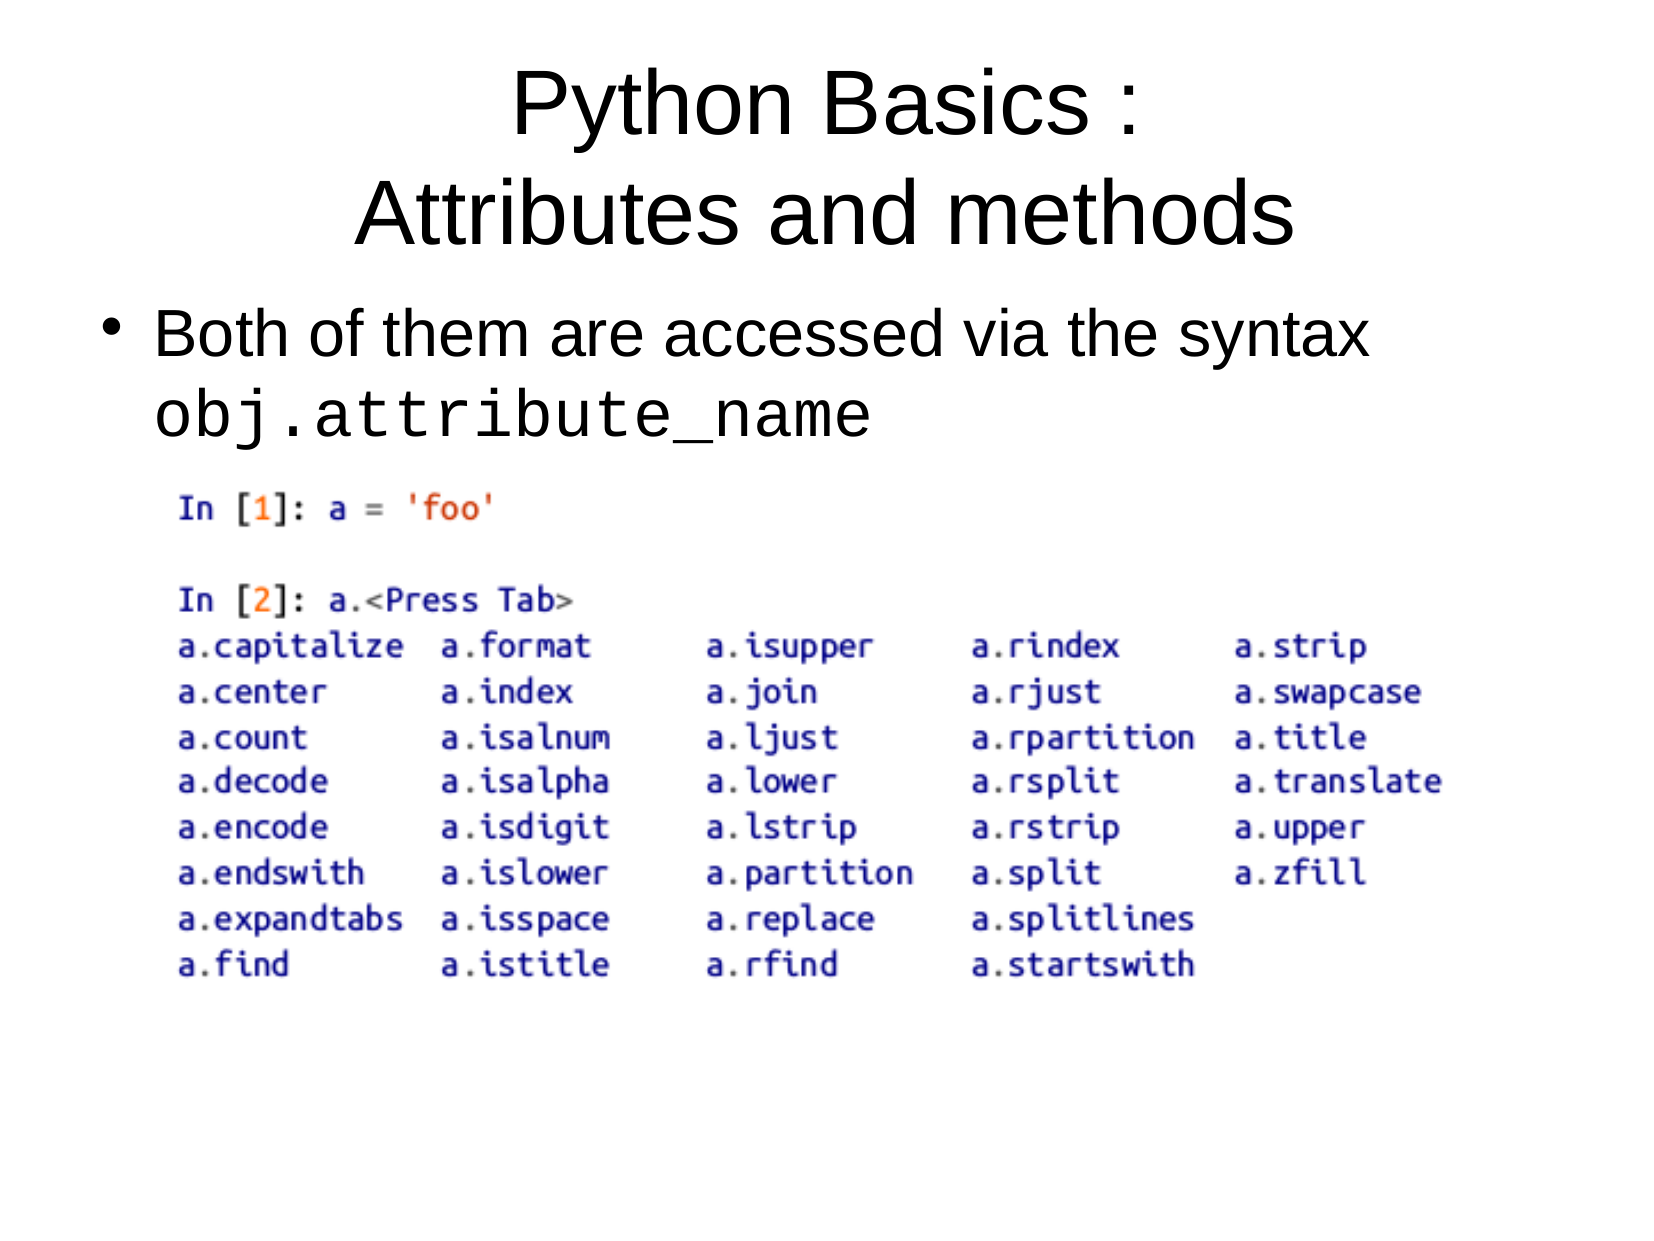

Python Basics :
Attributes and methods
Both of them are accessed via the syntax obj.attribute_name